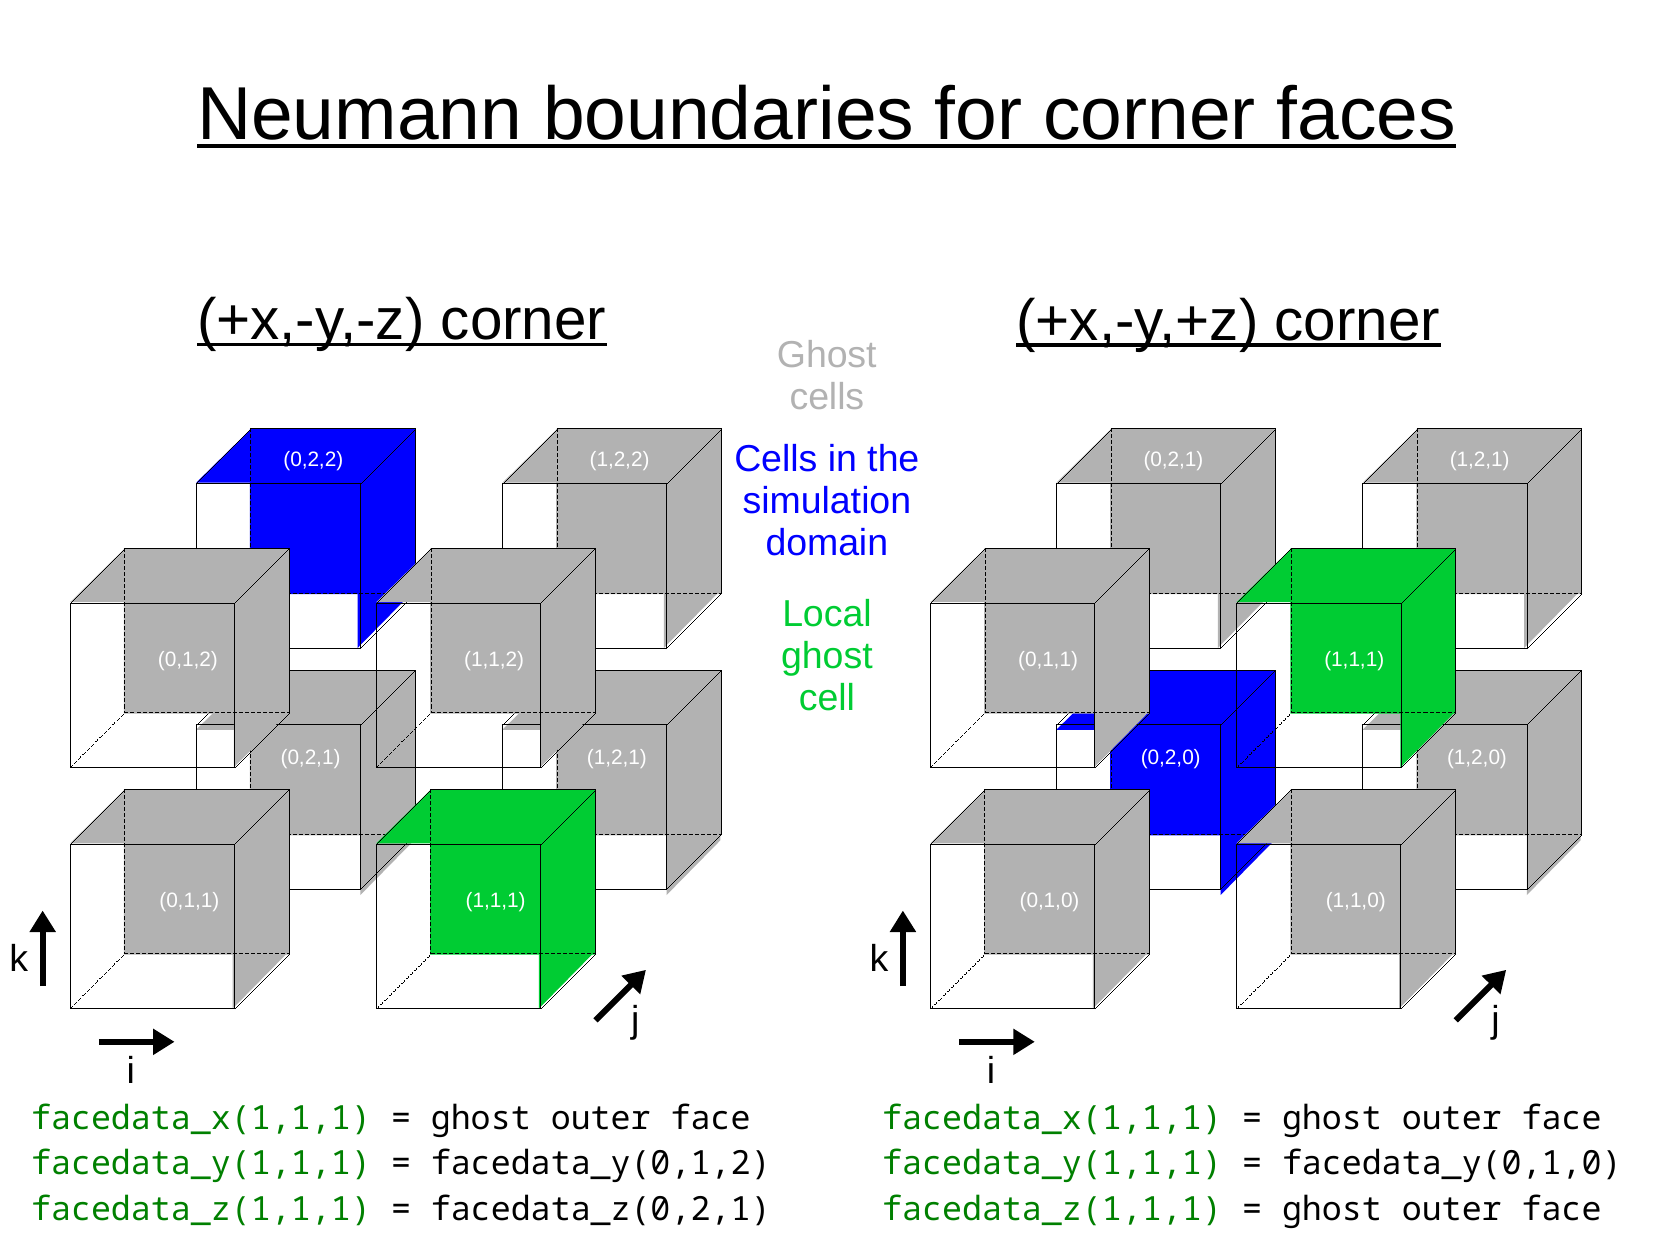

Neumann boundaries for corner faces
(+x,-y,-z) corner
(+x,-y,+z) corner
Ghost
cells
Cells in the simulation domain
(0,2,2)
(1,2,2)
(0,2,1)
(1,2,1)
Local ghost
cell
(0,1,2)
(1,1,2)
(0,1,1)
(1,1,1)
(0,2,1)
(1,2,1)
(0,2,0)
(1,2,0)
(0,1,1)
(1,1,1)
(0,1,0)
(1,1,0)
k
j
i
k
j
i
facedata_x(1,1,1) = ghost outer face
facedata_y(1,1,1) = facedata_y(0,1,2)
facedata_z(1,1,1) = facedata_z(0,2,1)
facedata_x(1,1,1) = ghost outer face
facedata_y(1,1,1) = facedata_y(0,1,0)
facedata_z(1,1,1) = ghost outer face